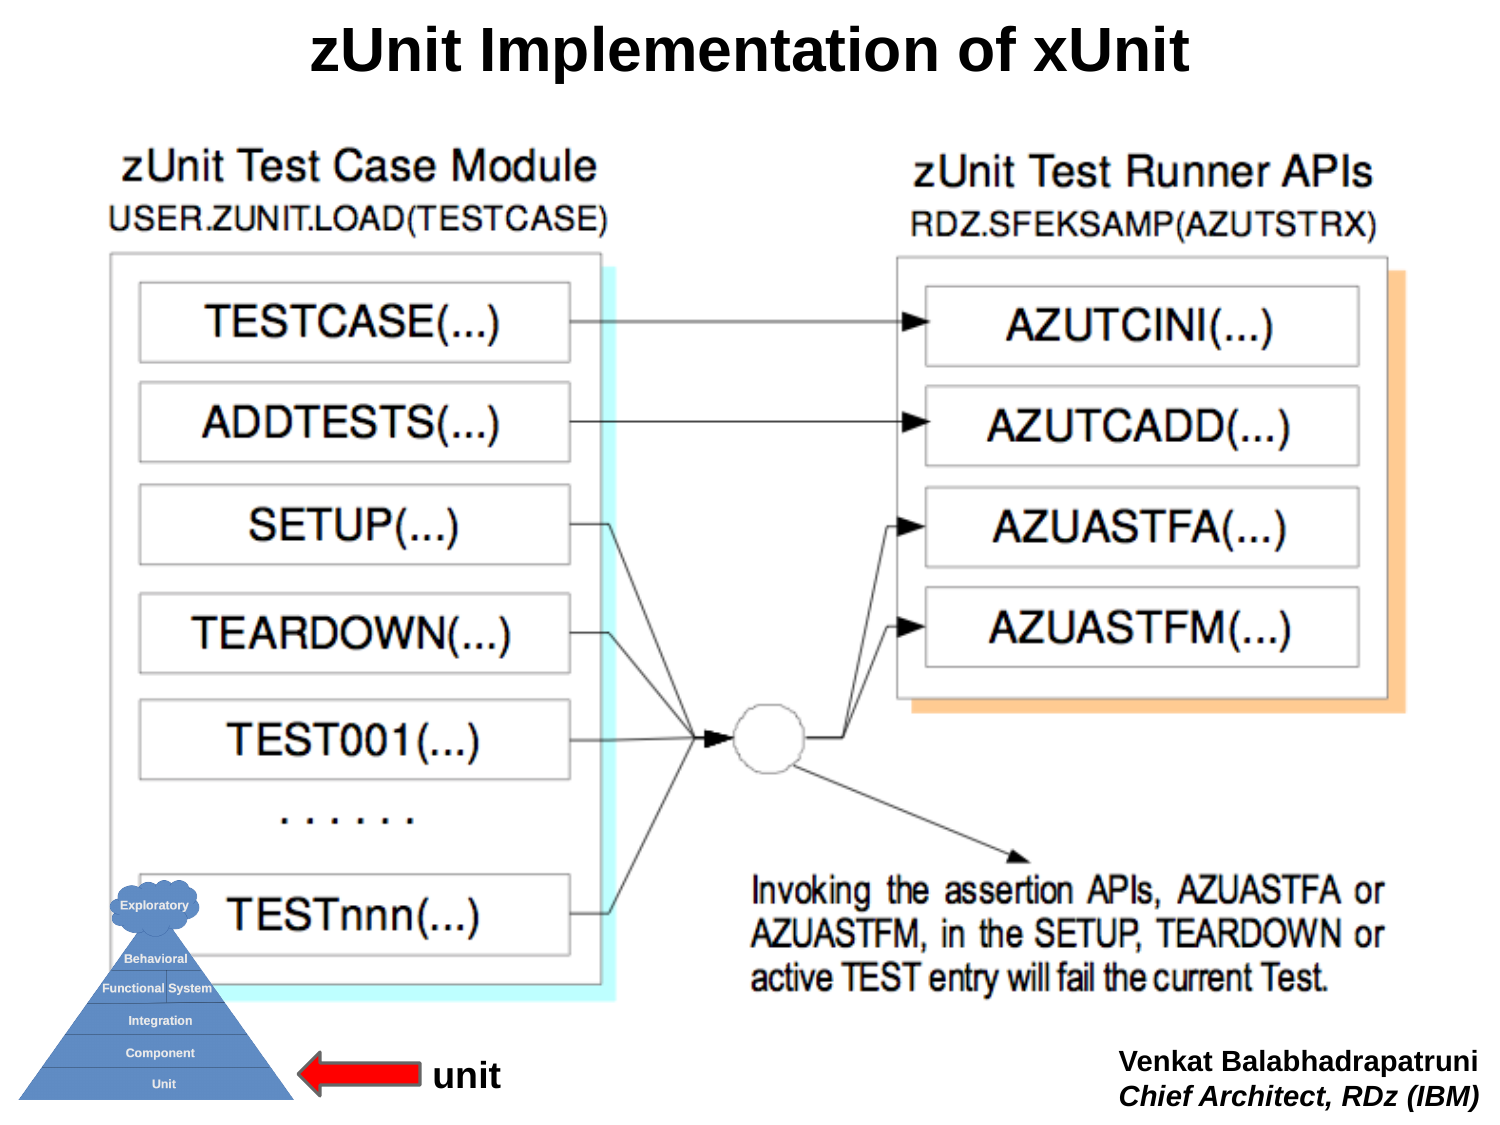

zUnit Implementation of xUnit
Venkat Balabhadrapatruni
Chief Architect, RDz (IBM)
unit